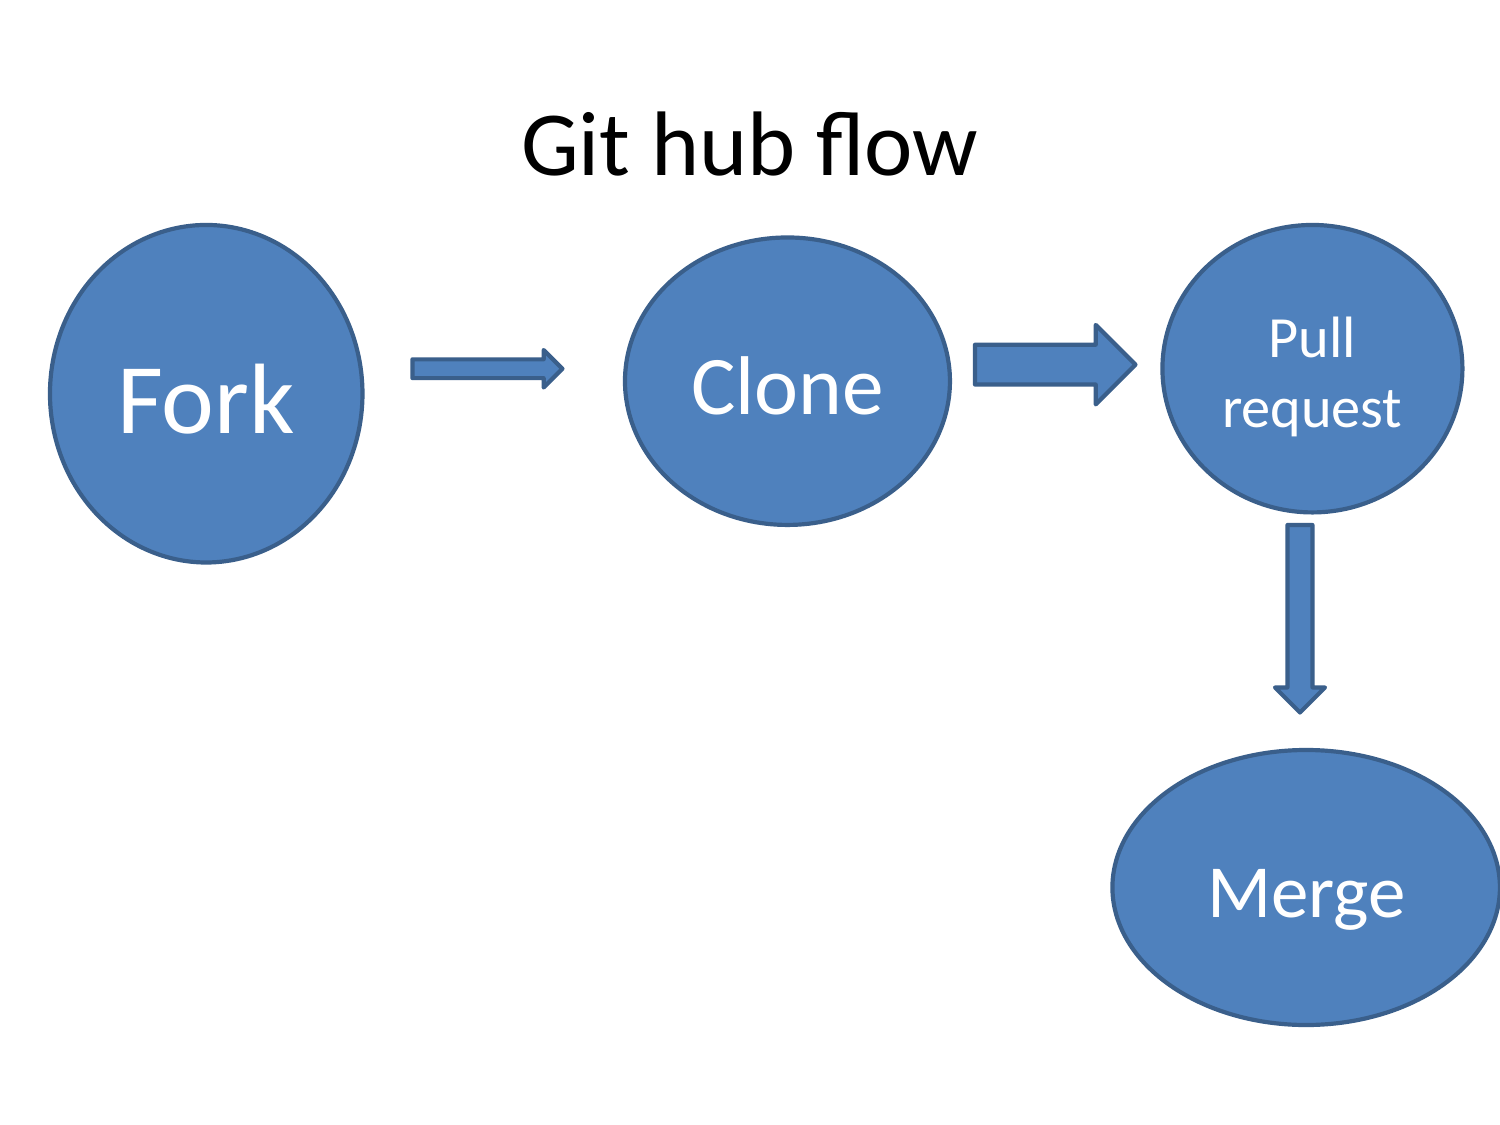

# Git hub flow
Fork
Pull request
Clone
Merge